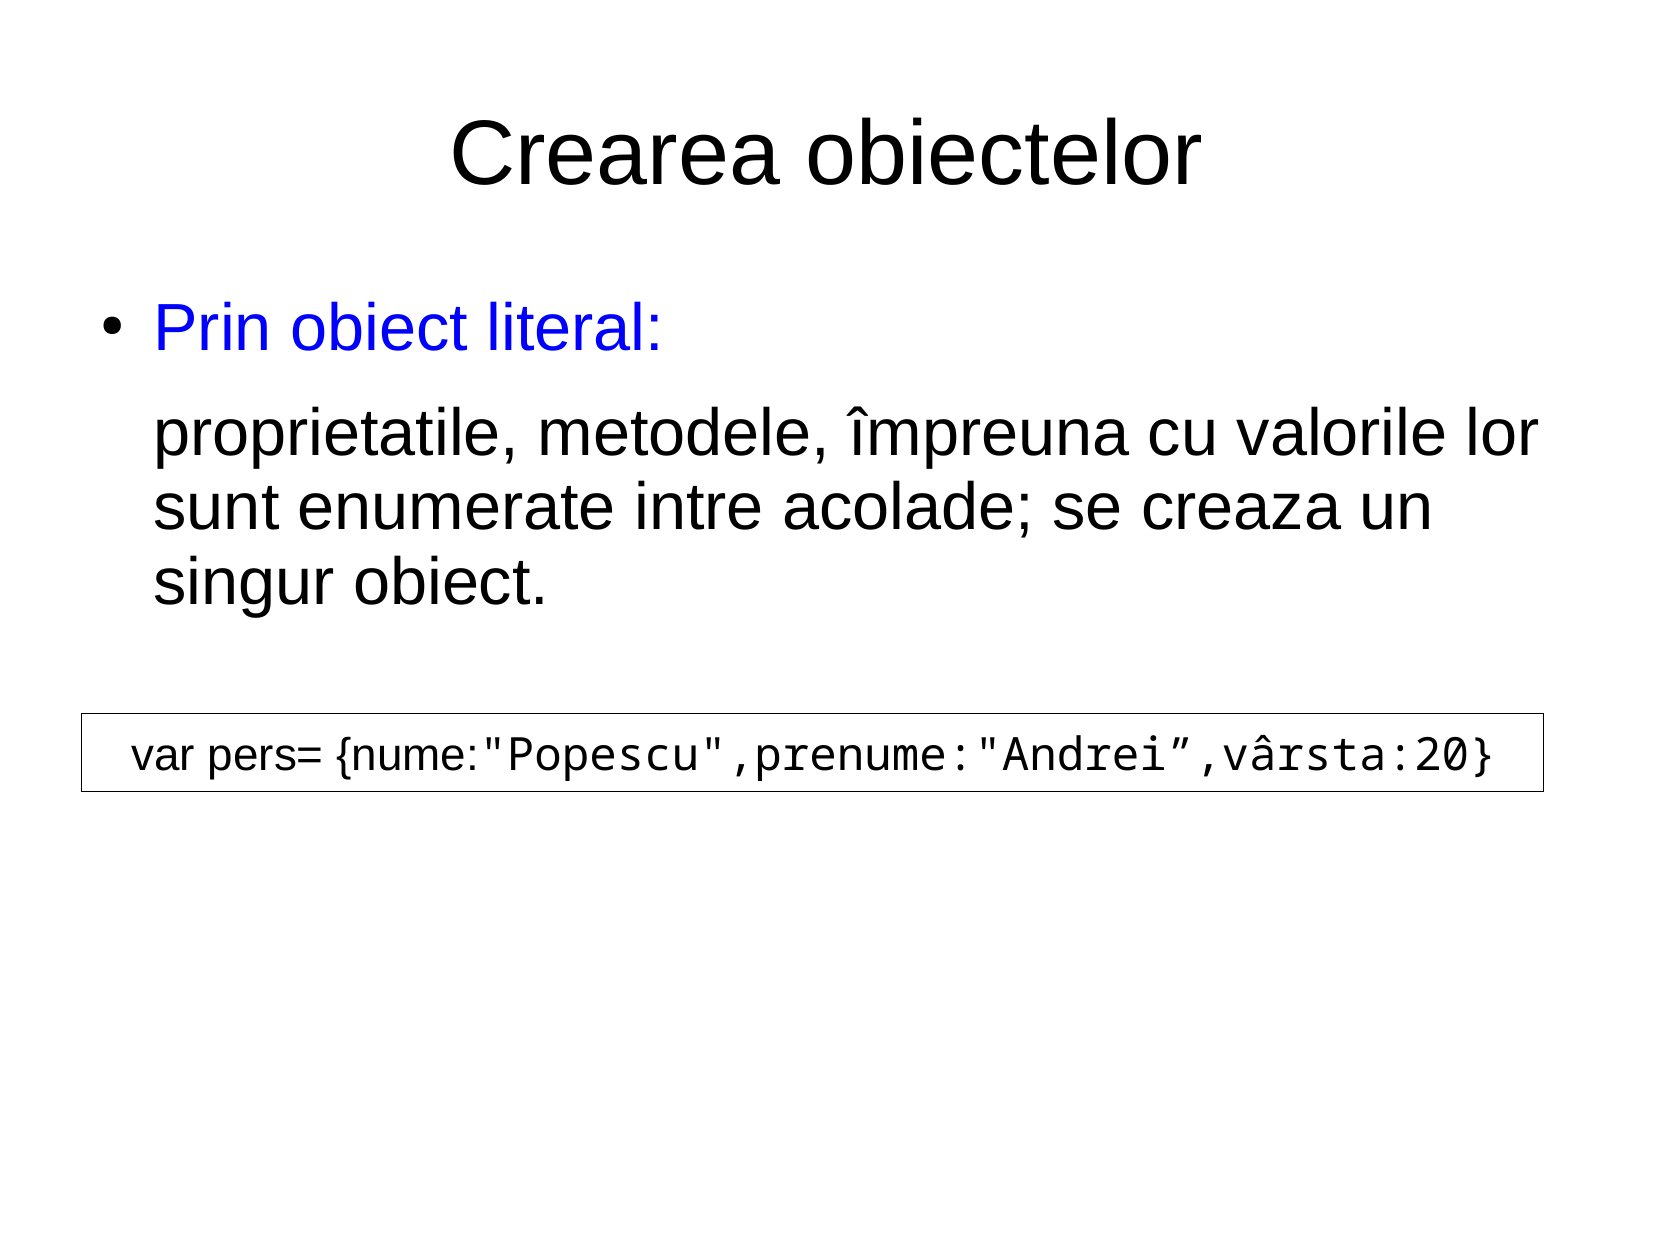

# Crearea obiectelor
Prin obiect literal:
proprietatile, metodele, împreuna cu valorile lor sunt enumerate intre acolade; se creaza un singur obiect.
var pers= {nume:"Popescu",prenume:"Andrei”,vârsta:20}